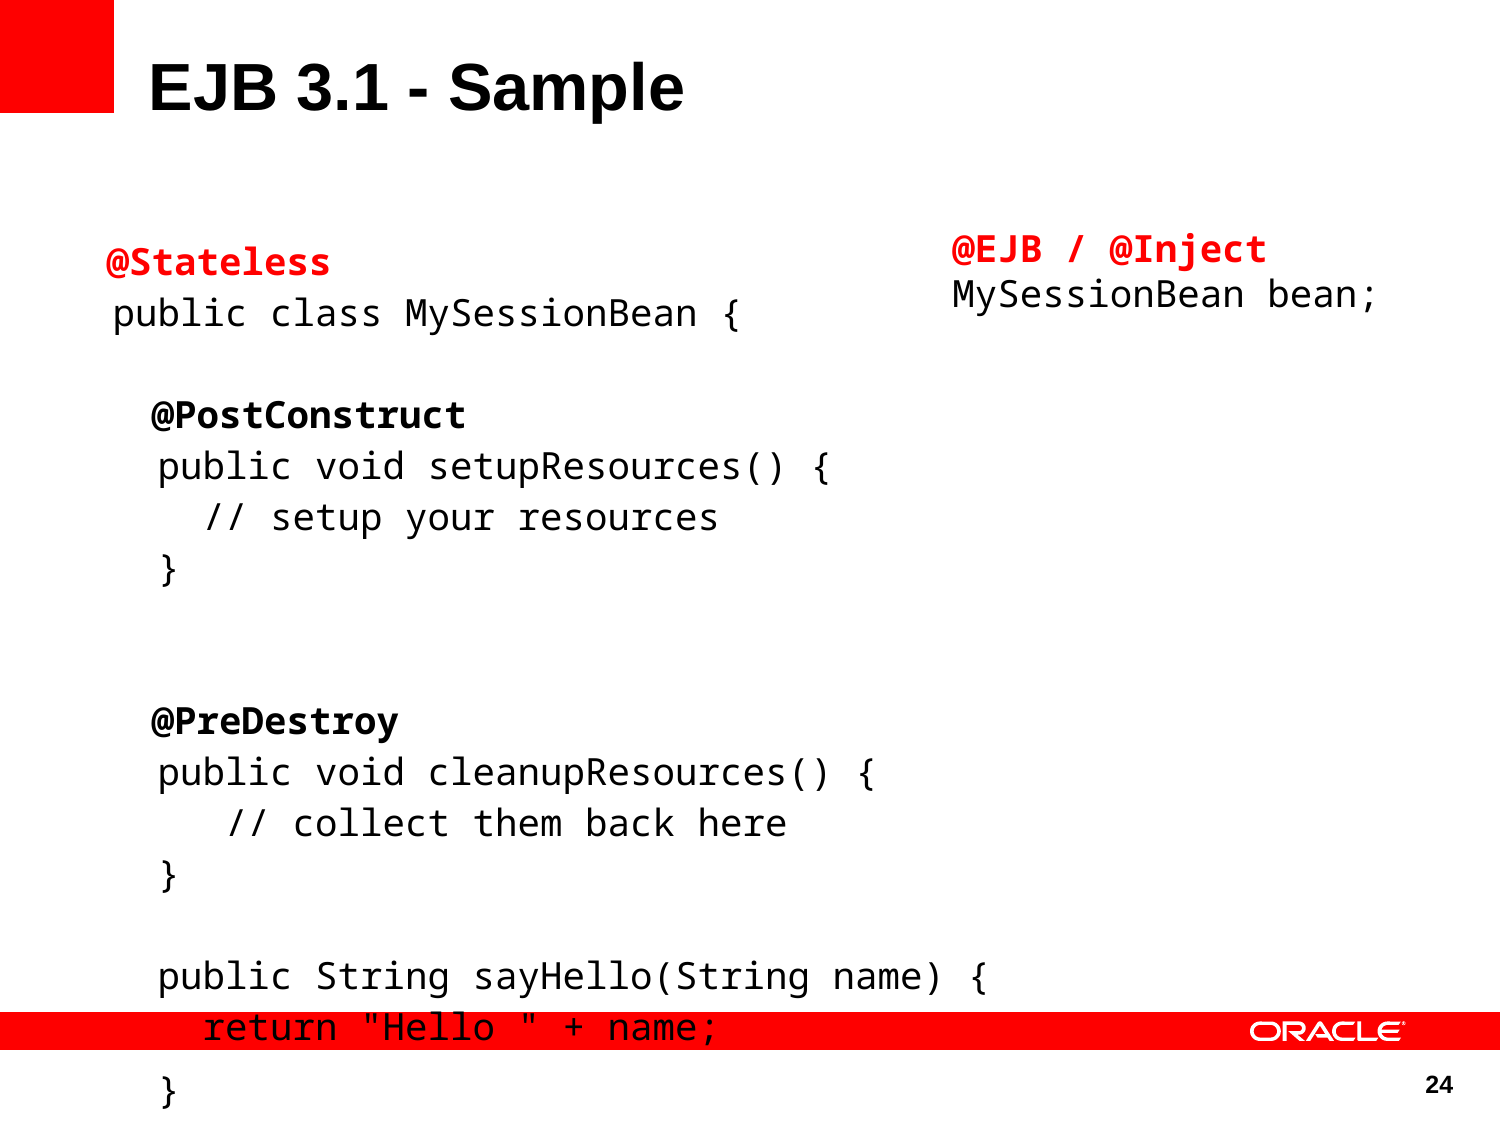

EJB 3.1 - Sample
@EJB / @Inject
MySessionBean bean;
# public class MySessionBean { public void setupResources() { // setup your resources } public void cleanupResources() { // collect them back here } public String sayHello(String name) { return "Hello " + name;
 }
}
@Stateless
 @PostConstruct
 @PreDestroy